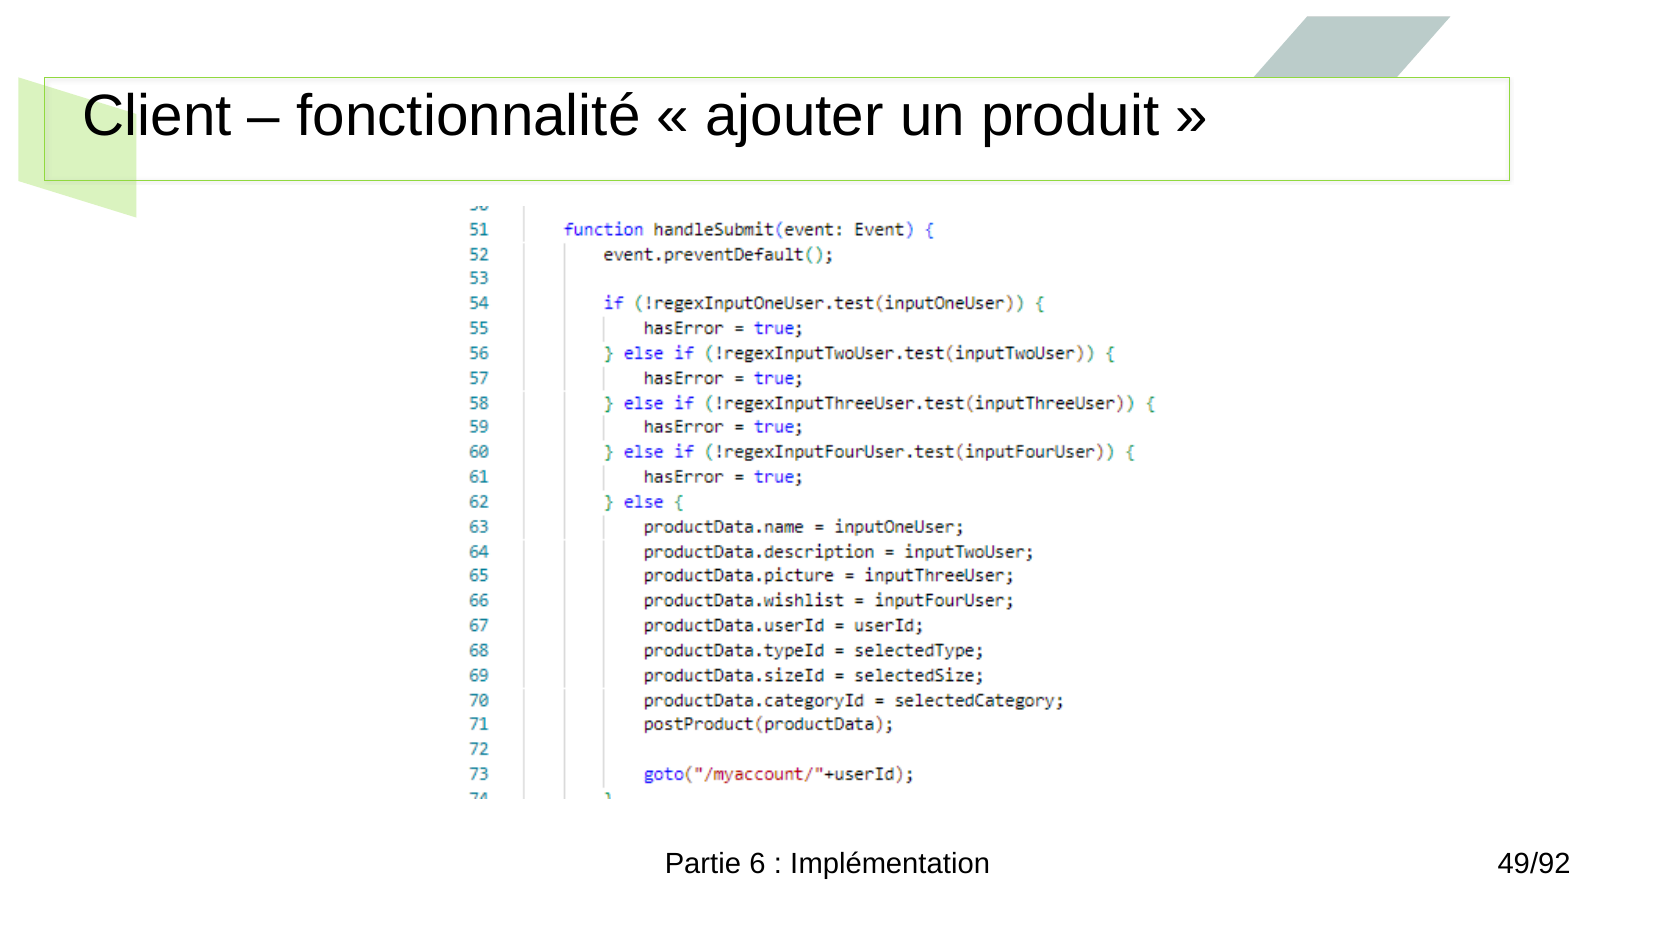

# Client – fonctionnalité « ajouter un produit »
Partie 6 : Implémentation
49